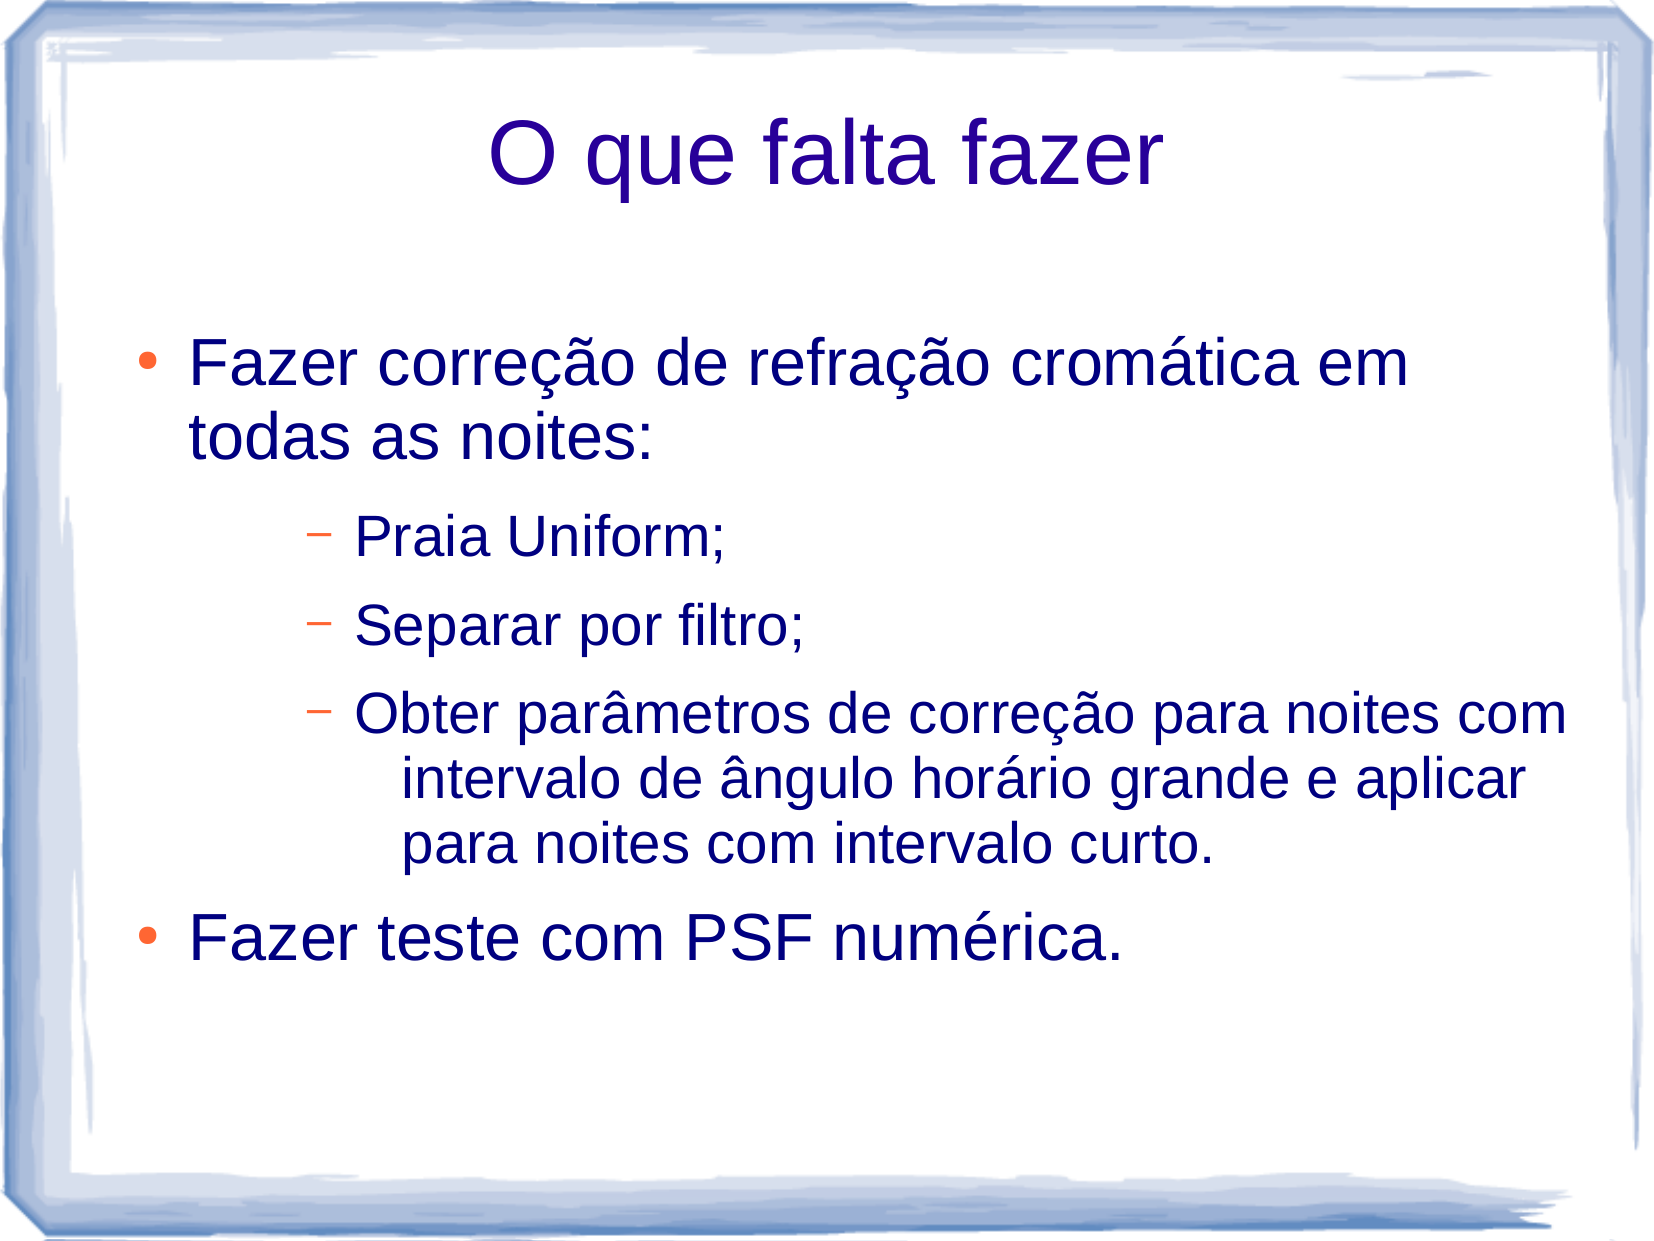

# O que falta fazer
Fazer correção de refração cromática em todas as noites:
Praia Uniform;
Separar por filtro;
Obter parâmetros de correção para noites com intervalo de ângulo horário grande e aplicar para noites com intervalo curto.
Fazer teste com PSF numérica.